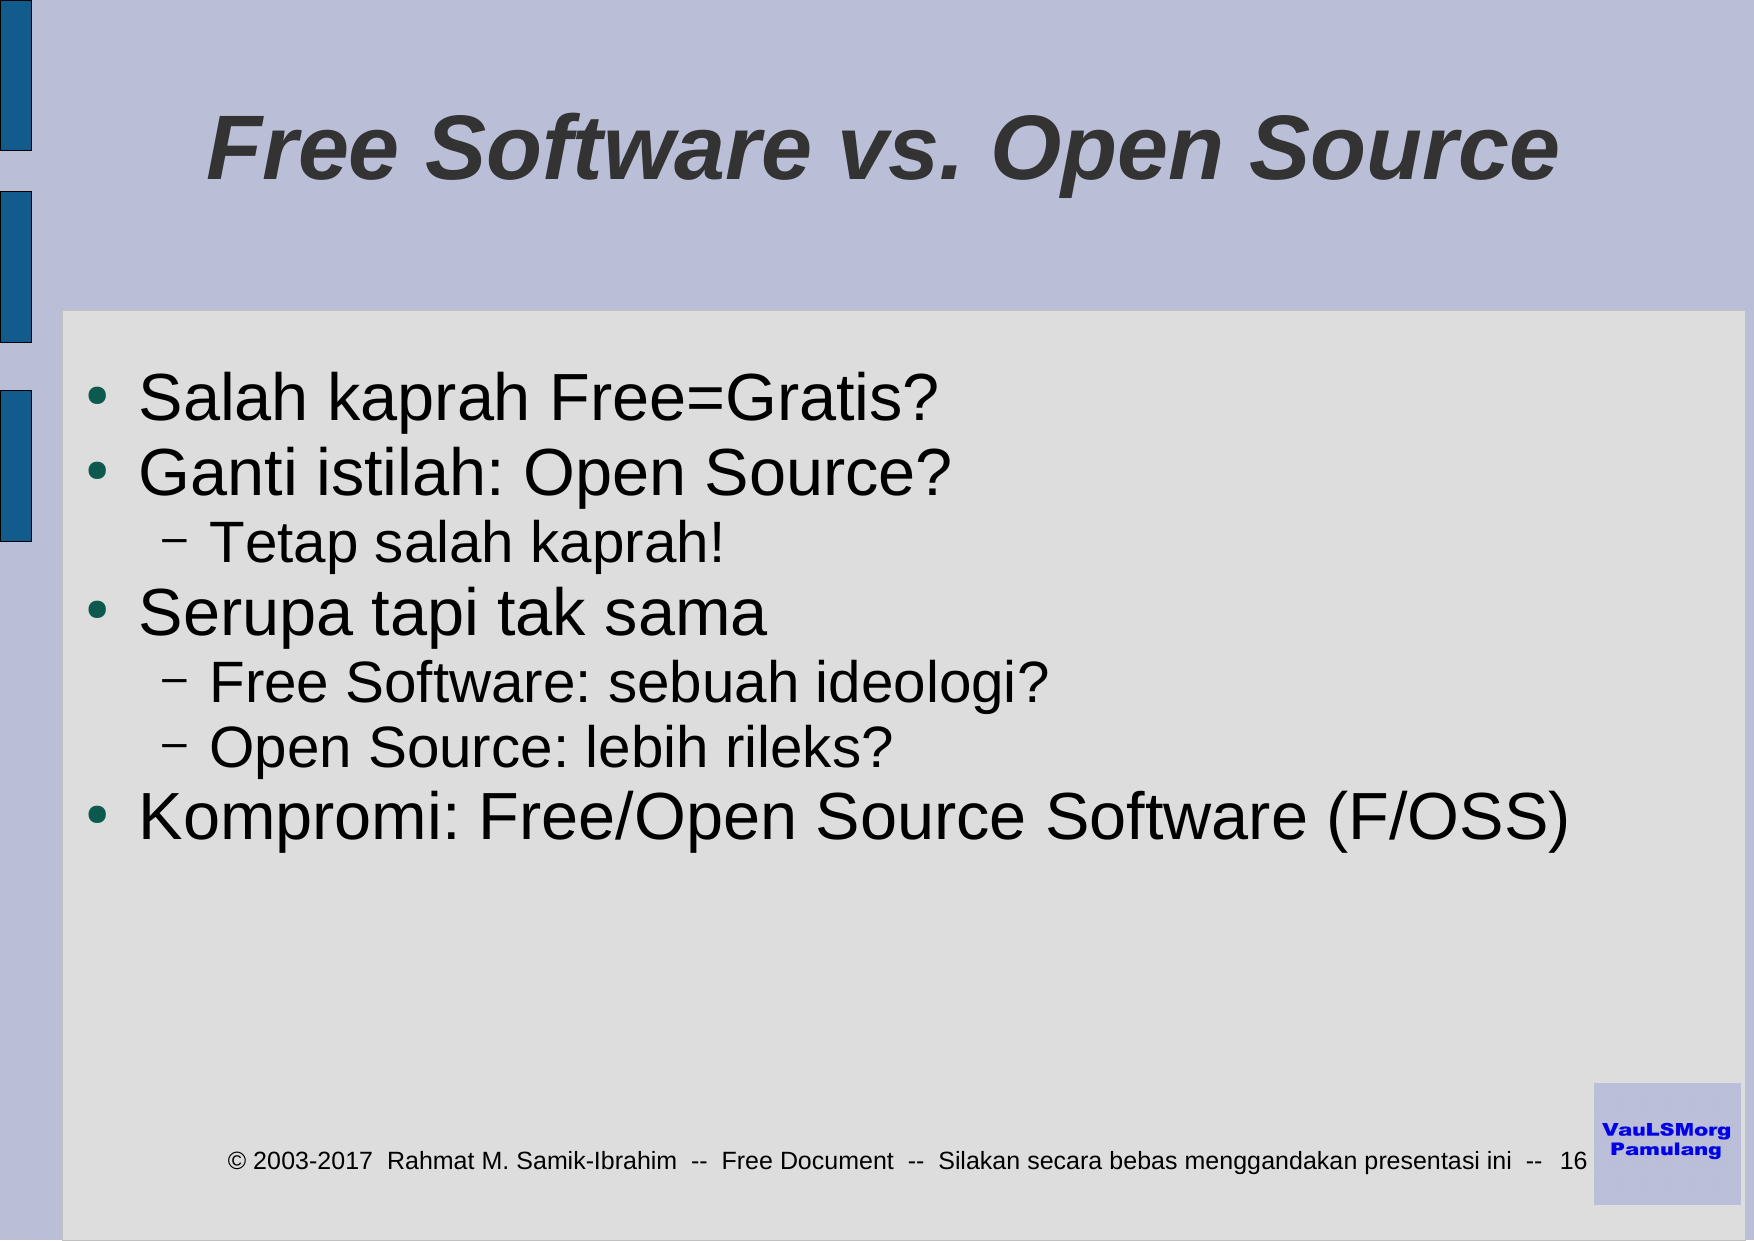

# Free Software vs. Open Source
Salah kaprah Free=Gratis?
Ganti istilah: Open Source?
Tetap salah kaprah!
Serupa tapi tak sama
Free Software: sebuah ideologi?
Open Source: lebih rileks?
Kompromi: Free/Open Source Software (F/OSS)